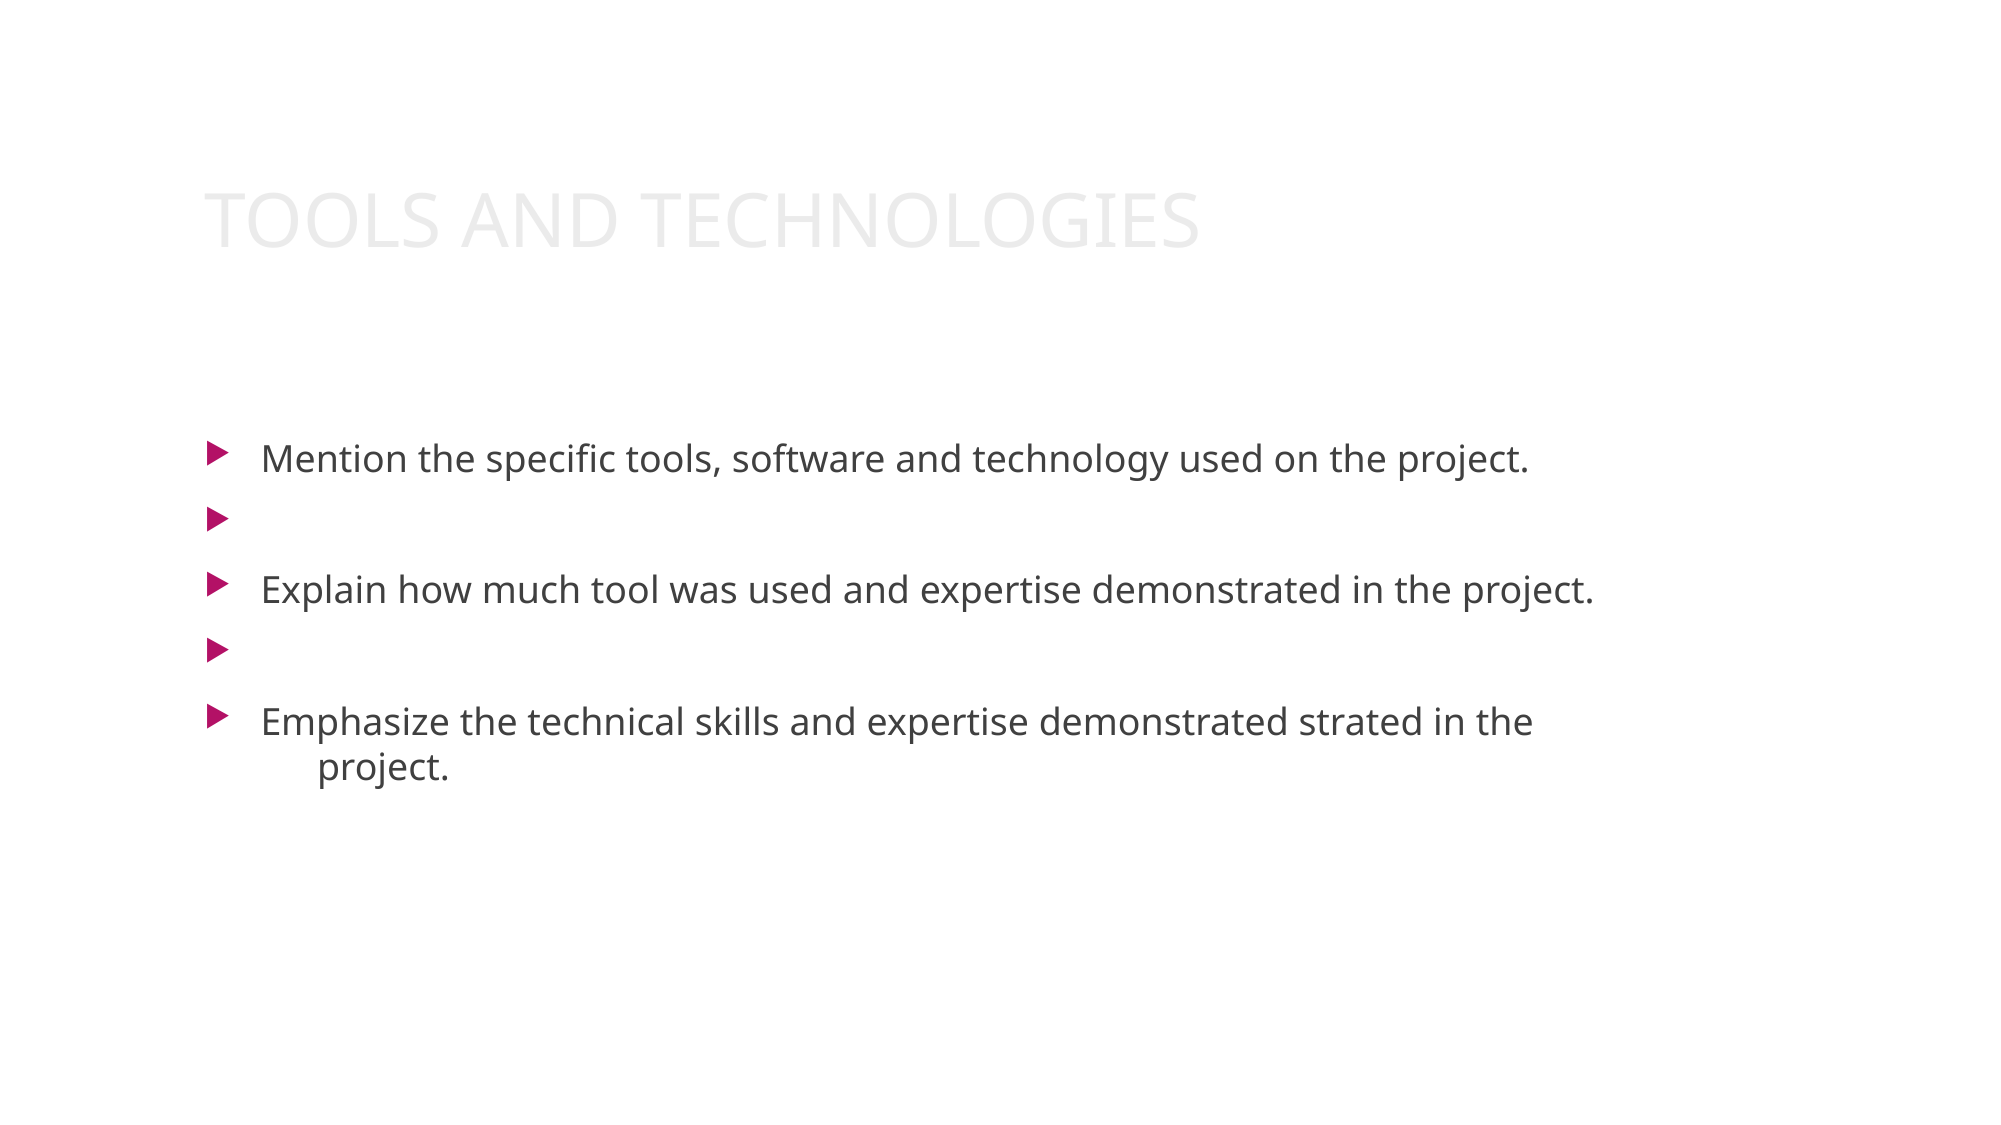

# TOOLS AND TECHNOLOGIES
Mention the specific tools, software and technology used on the project.
Explain how much tool was used and expertise demonstrated in the project.
Emphasize the technical skills and expertise demonstrated strated in the project.